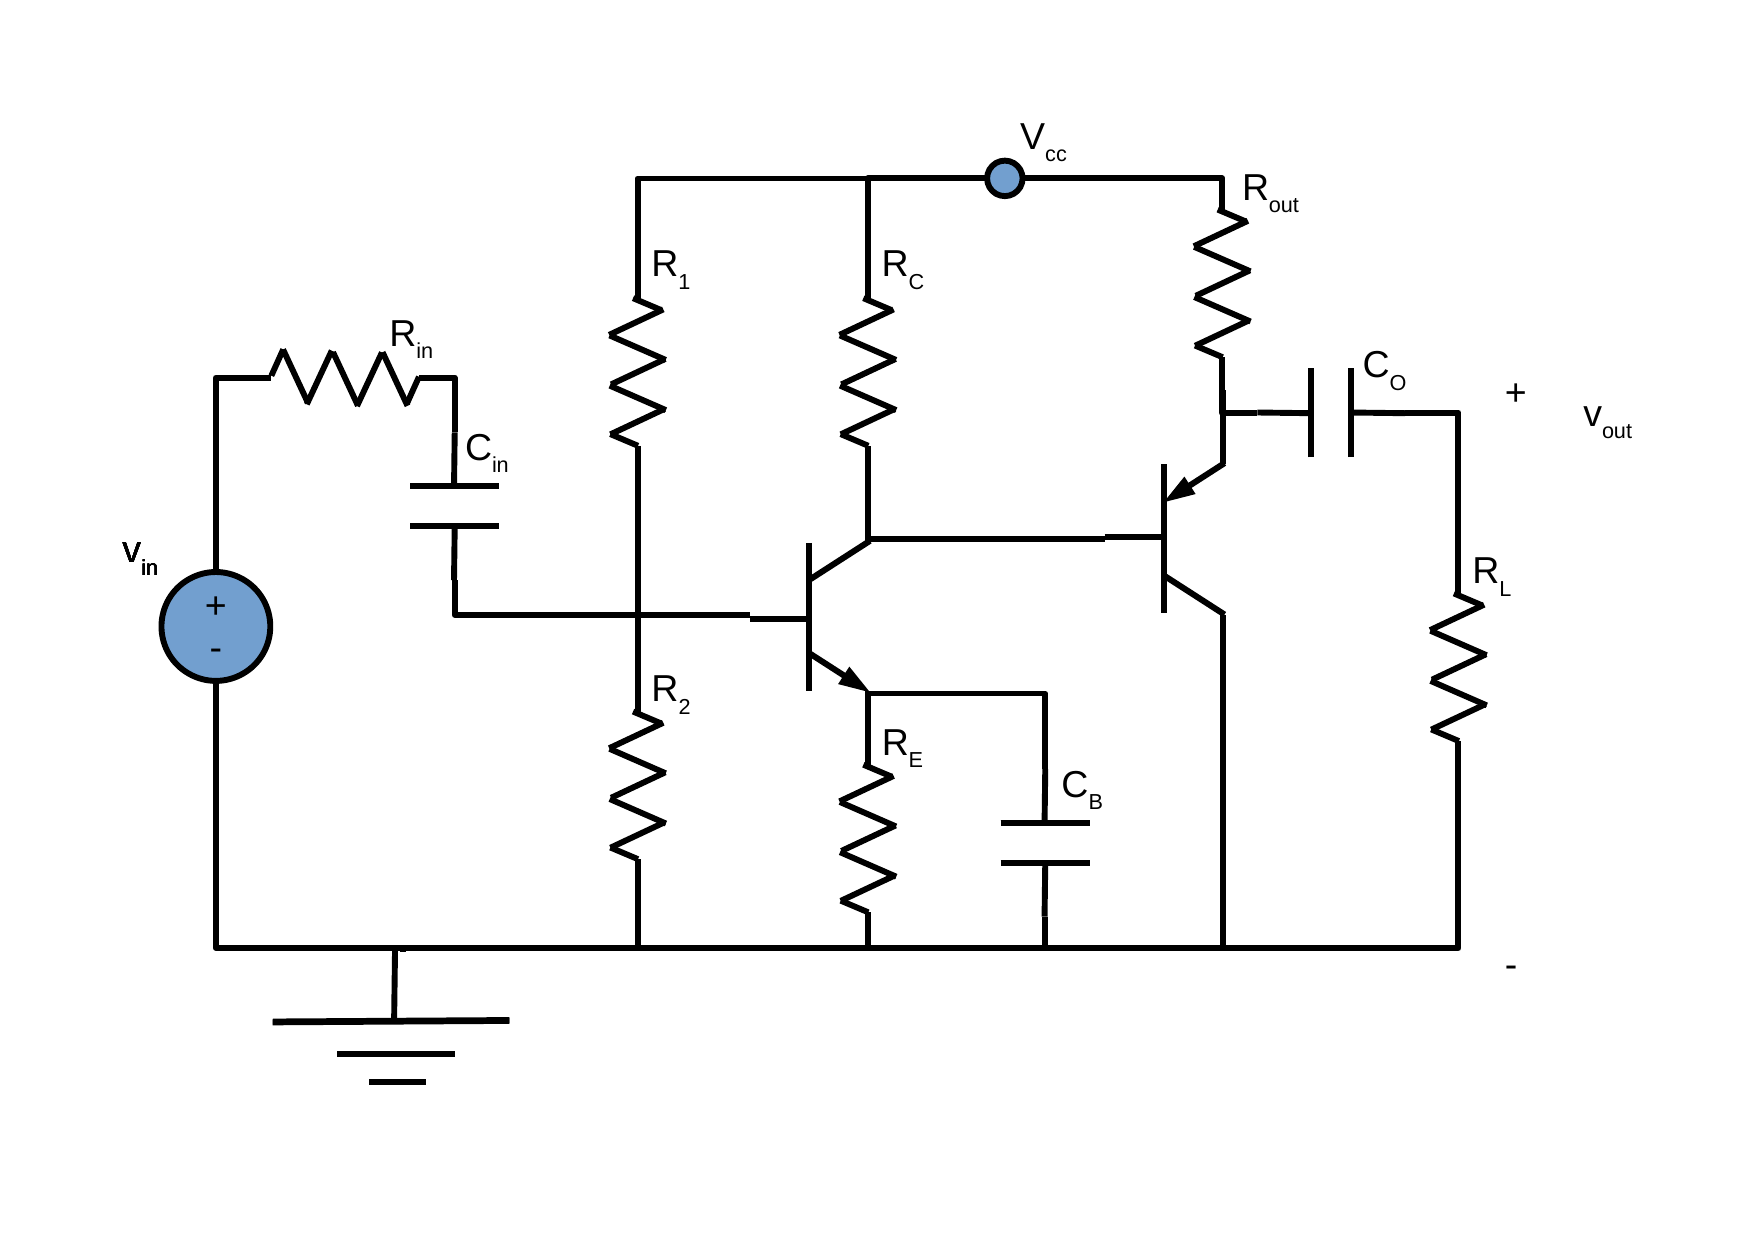

Vcc
Rout
R1
RC
Rin
CO
+
vout
Cin
vin
vin
vin
vin
vin
RL
+
-
R2
RE
CB
-